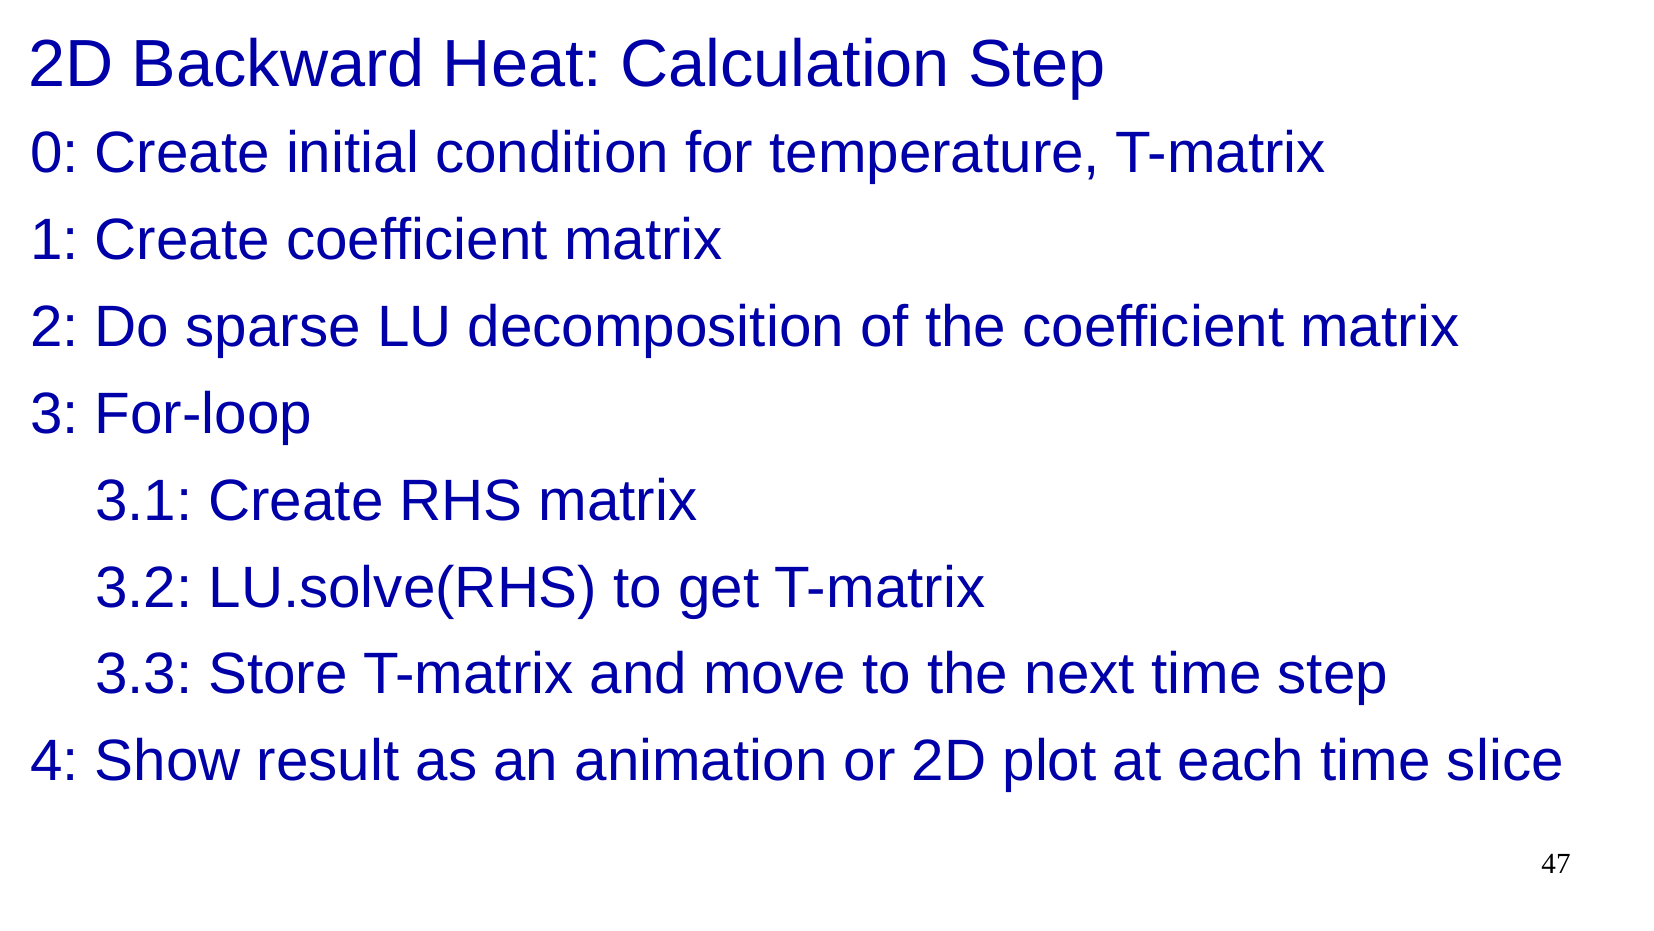

# 2D Backward Heat: Calculation Step
0: Create initial condition for temperature, T-matrix
1: Create coefficient matrix
2: Do sparse LU decomposition of the coefficient matrix
3: For-loop
 3.1: Create RHS matrix
 3.2: LU.solve(RHS) to get T-matrix
 3.3: Store T-matrix and move to the next time step
4: Show result as an animation or 2D plot at each time slice
47